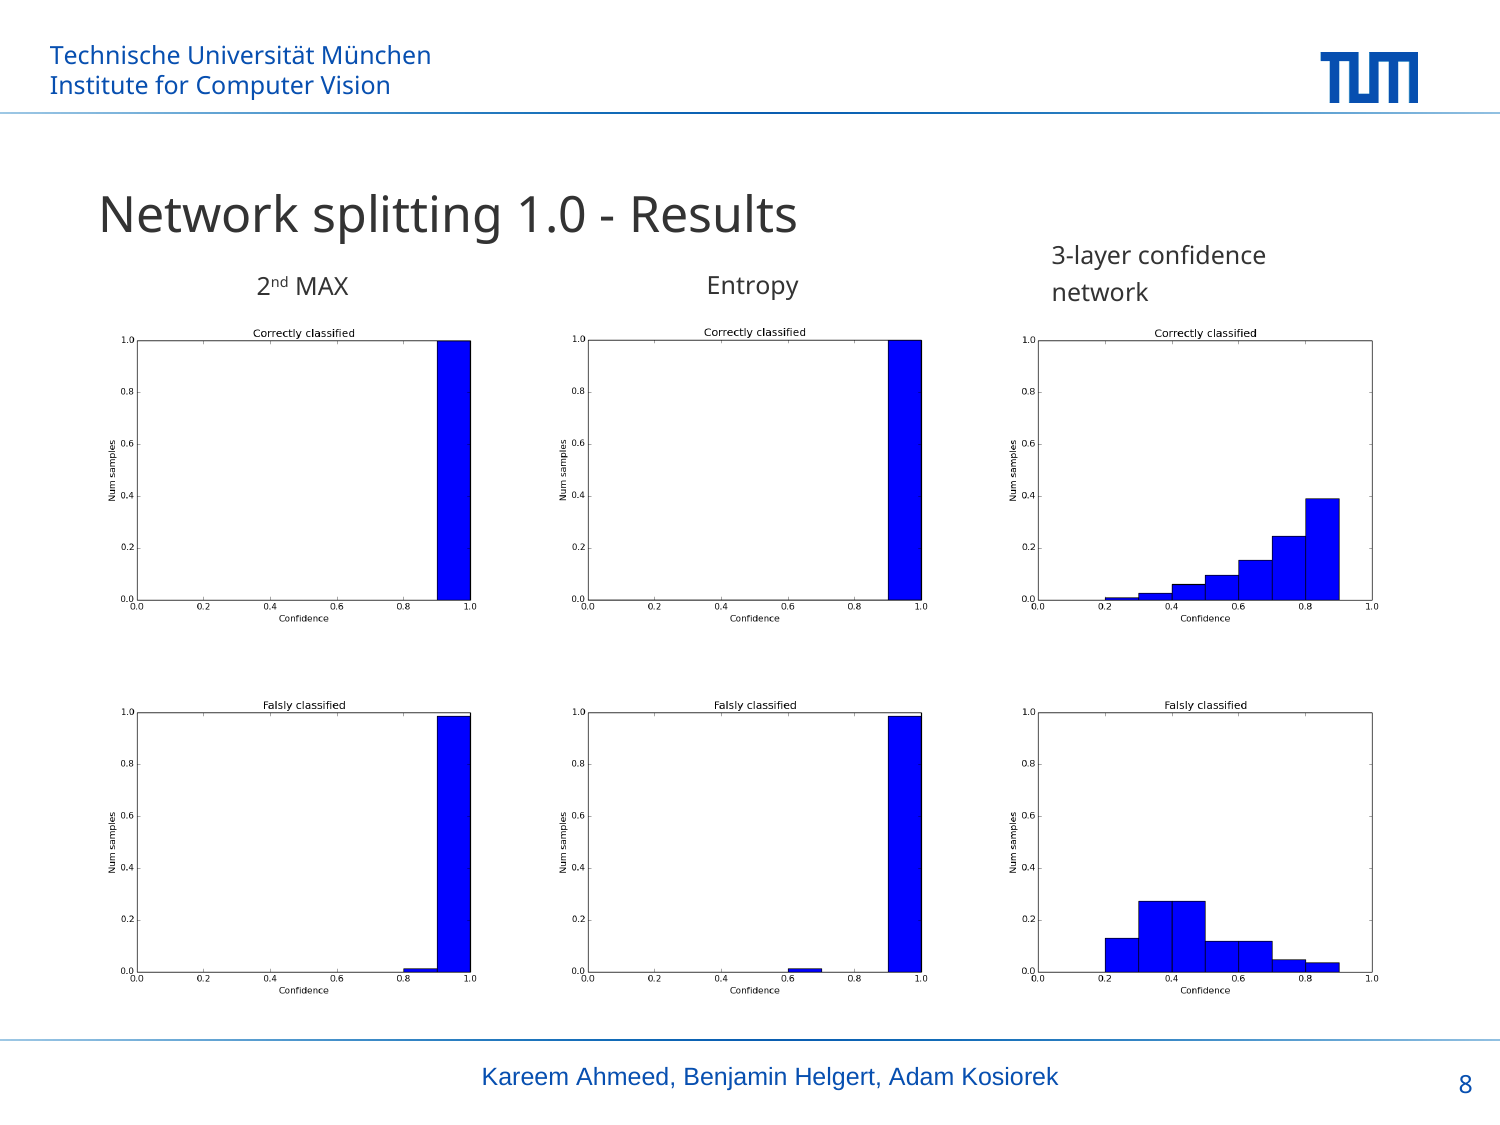

# Network splitting 1.0 - Results
3-layer confidence
network
Entropy
2nd MAX
Kareem Ahmeed, Benjamin Helgert, Adam Kosiorek